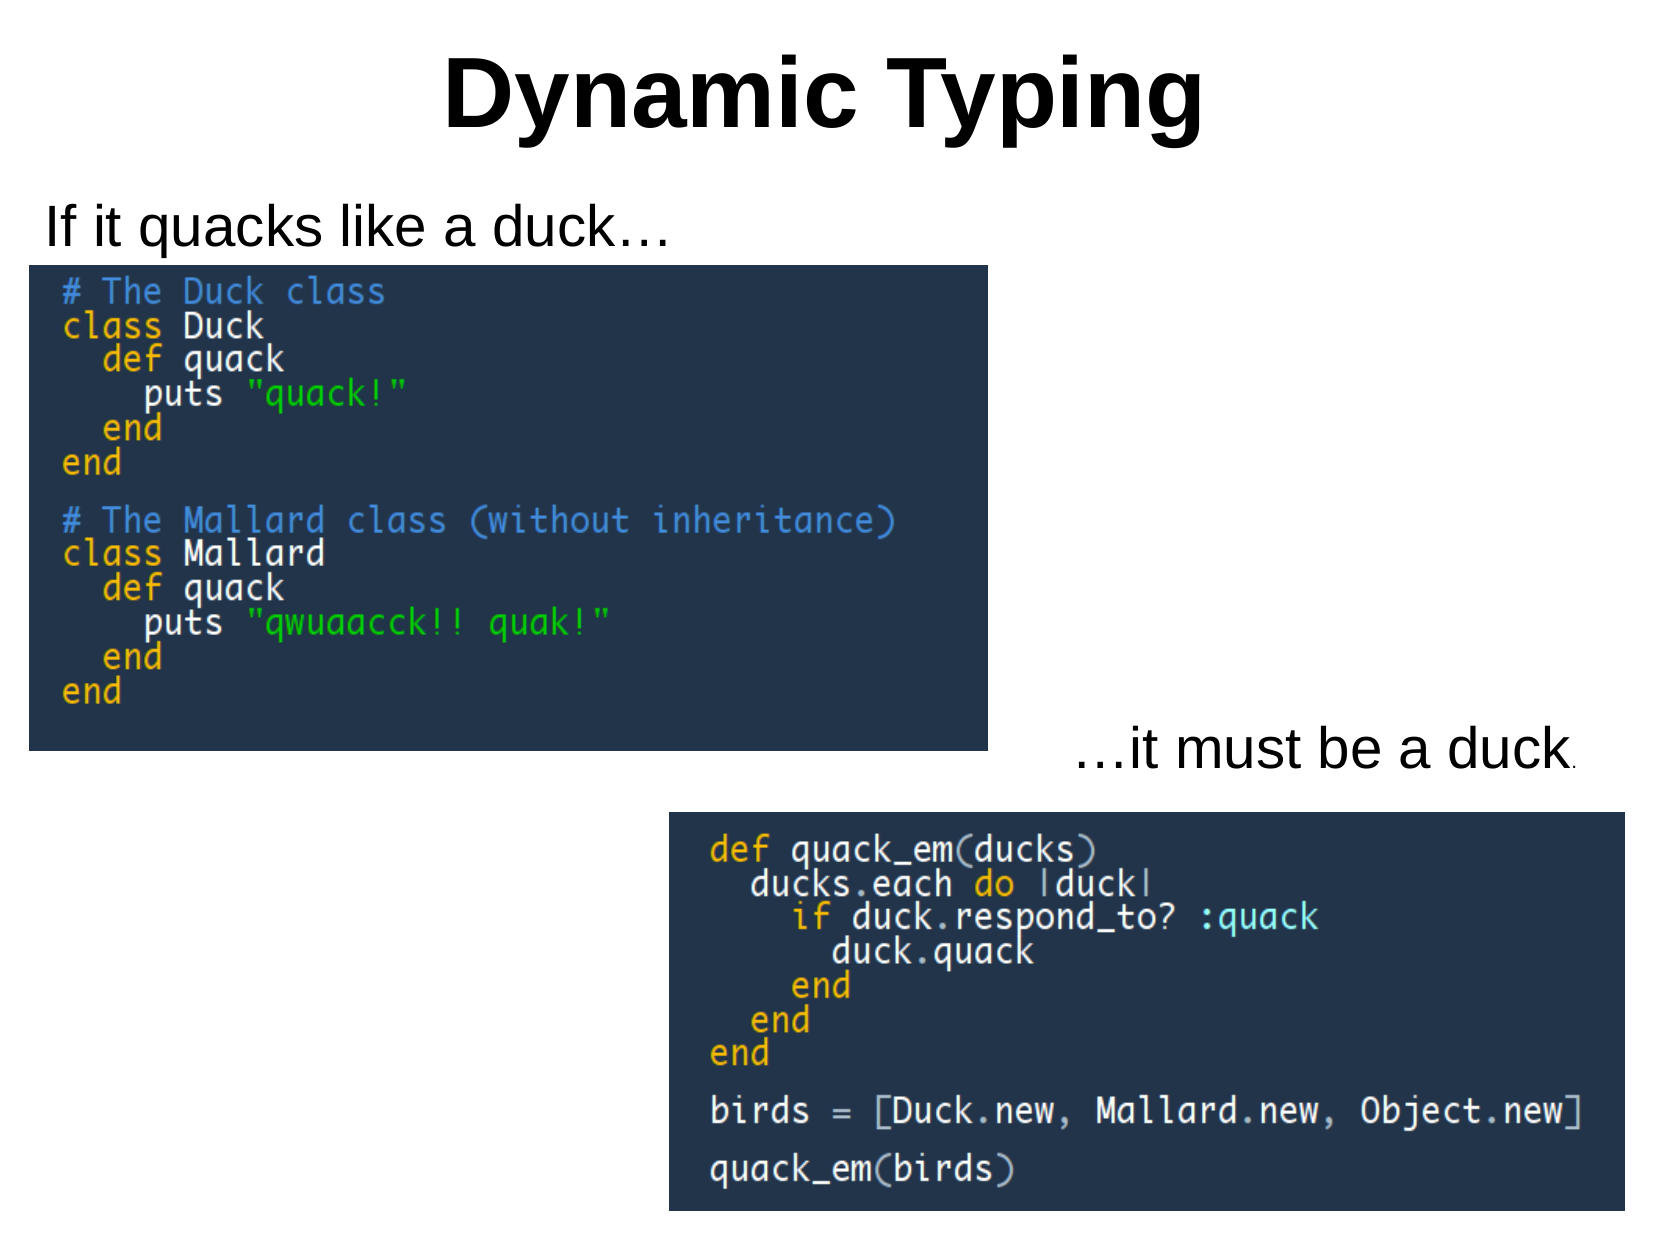

Dynamic Typing
If it quacks like a duck…
…it must be a duck.